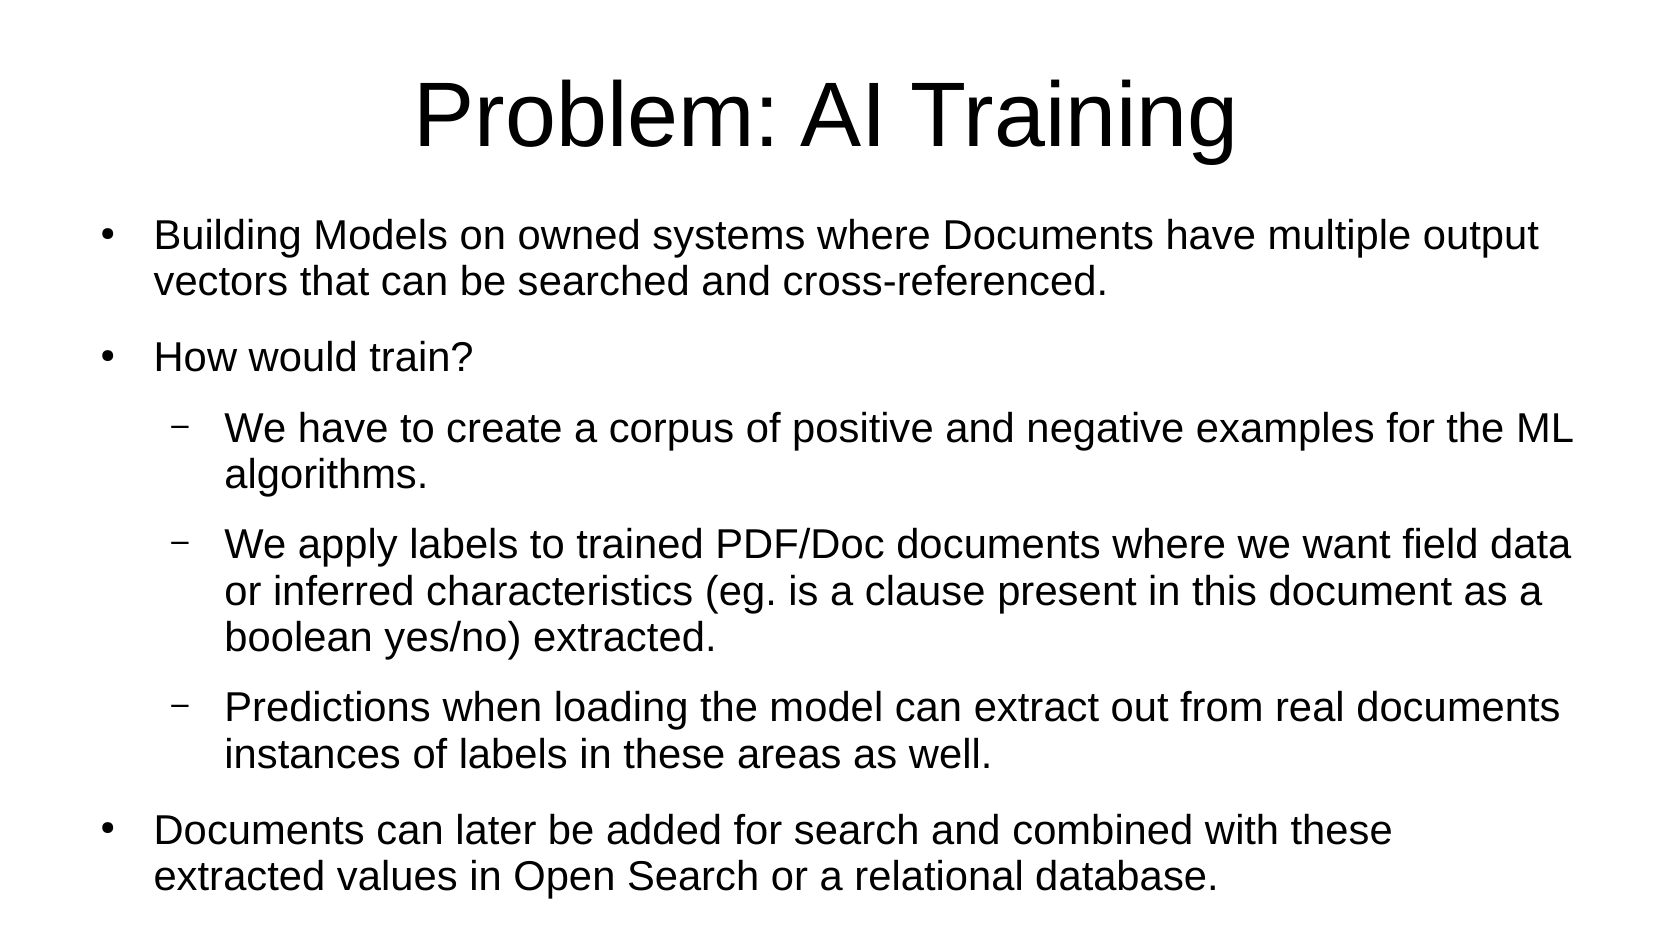

# Problem: AI Training
Building Models on owned systems where Documents have multiple output vectors that can be searched and cross-referenced.
How would train?
We have to create a corpus of positive and negative examples for the ML algorithms.
We apply labels to trained PDF/Doc documents where we want field data or inferred characteristics (eg. is a clause present in this document as a boolean yes/no) extracted.
Predictions when loading the model can extract out from real documents instances of labels in these areas as well.
Documents can later be added for search and combined with these extracted values in Open Search or a relational database.